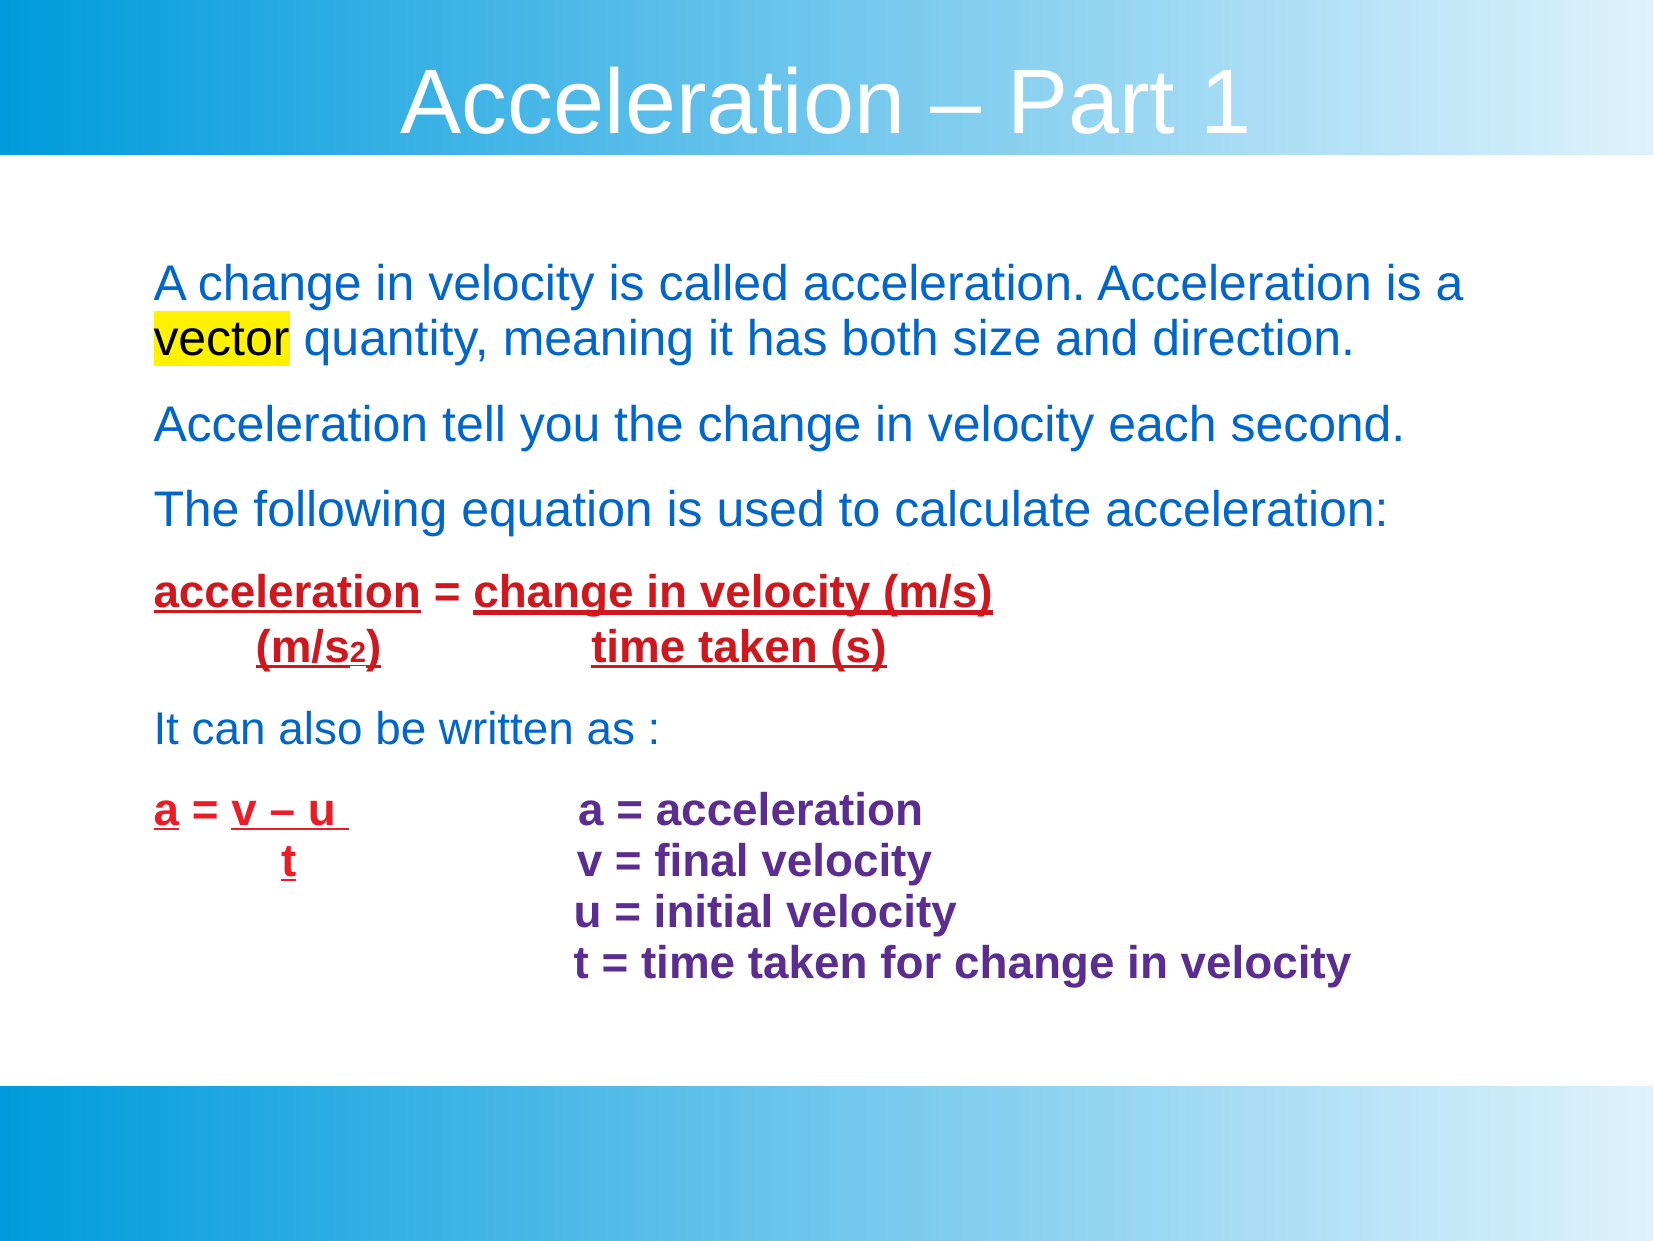

# Acceleration – Part 1
A change in velocity is called acceleration. Acceleration is a vector quantity, meaning it has both size and direction.
Acceleration tell you the change in velocity each second.
The following equation is used to calculate acceleration:
acceleration = change in velocity (m/s)
 (m/s2) time taken (s)
It can also be written as :
a = v – u a = acceleration
 t v = final velocity
 u = initial velocity
 t = time taken for change in velocity